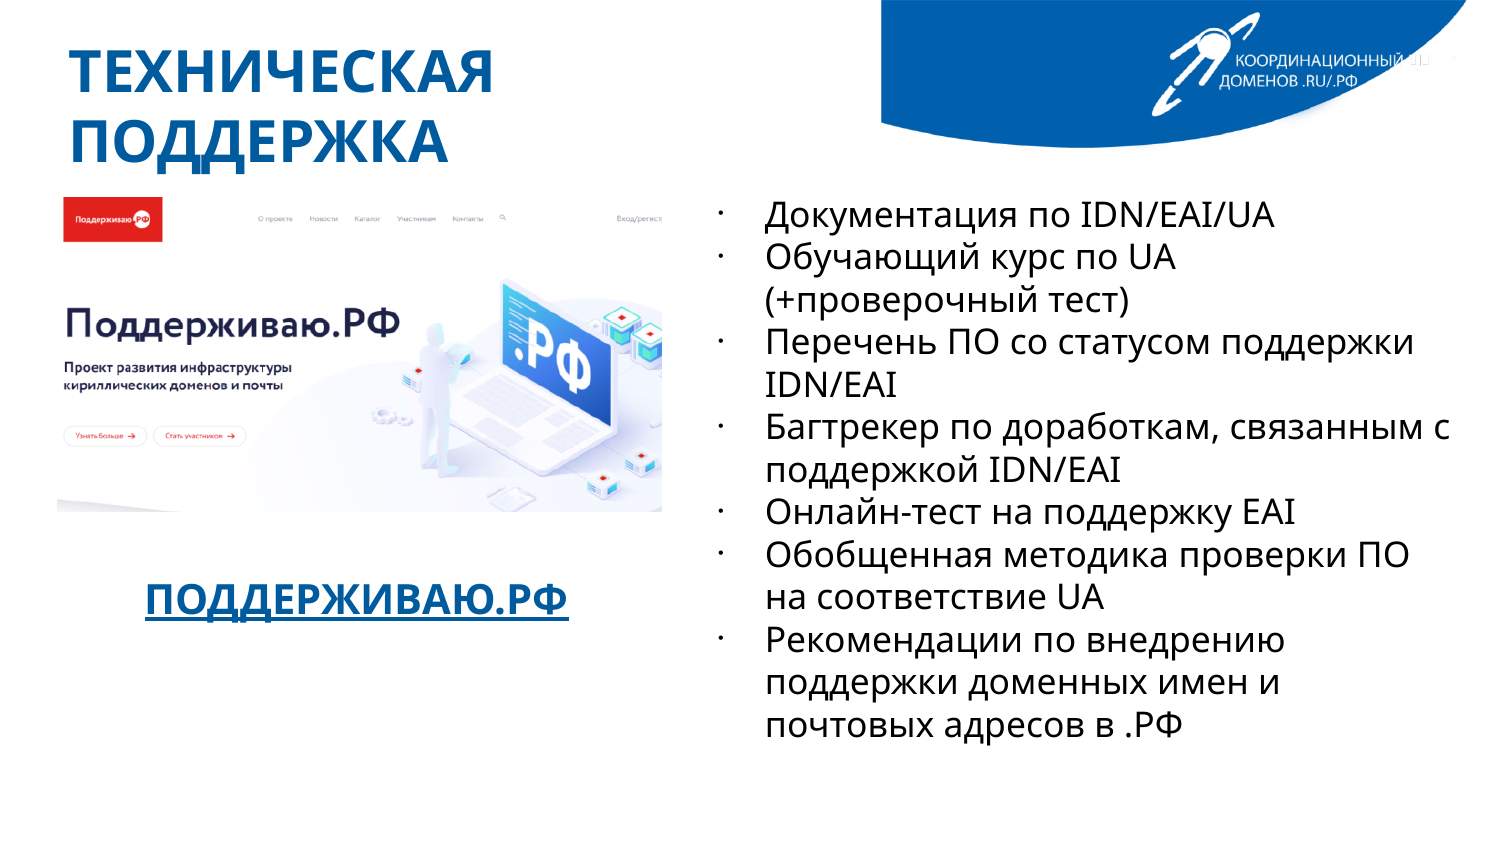

ТЕХНИЧЕСКАЯ ПОДДЕРЖКА
Документация по IDN/EAI/UA
Обучающий курс по UA (+проверочный тест)
Перечень ПО со статусом поддержки IDN/EAI
Багтрекер по доработкам, связанным с поддержкой IDN/EAI
Онлайн-тест на поддержку EAI
Обобщенная методика проверки ПО на соответствие UA
Рекомендации по внедрению поддержки доменных имен и почтовых адресов в .РФ
ПОДДЕРЖИВАЮ.РФ